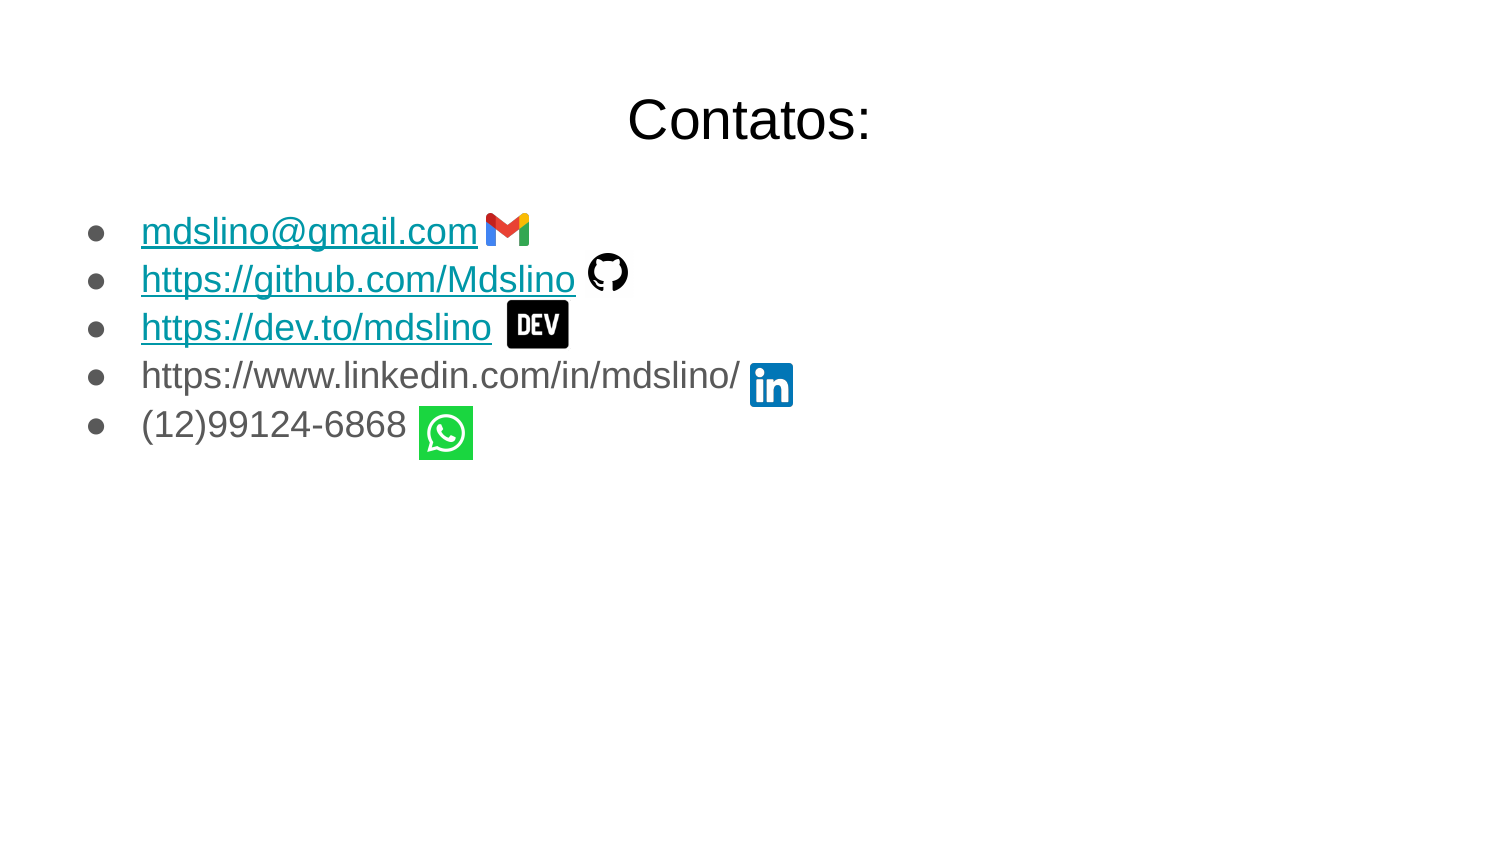

# Contatos:
mdslino@gmail.com
https://github.com/Mdslino
https://dev.to/mdslino
https://www.linkedin.com/in/mdslino/
(12)99124-6868